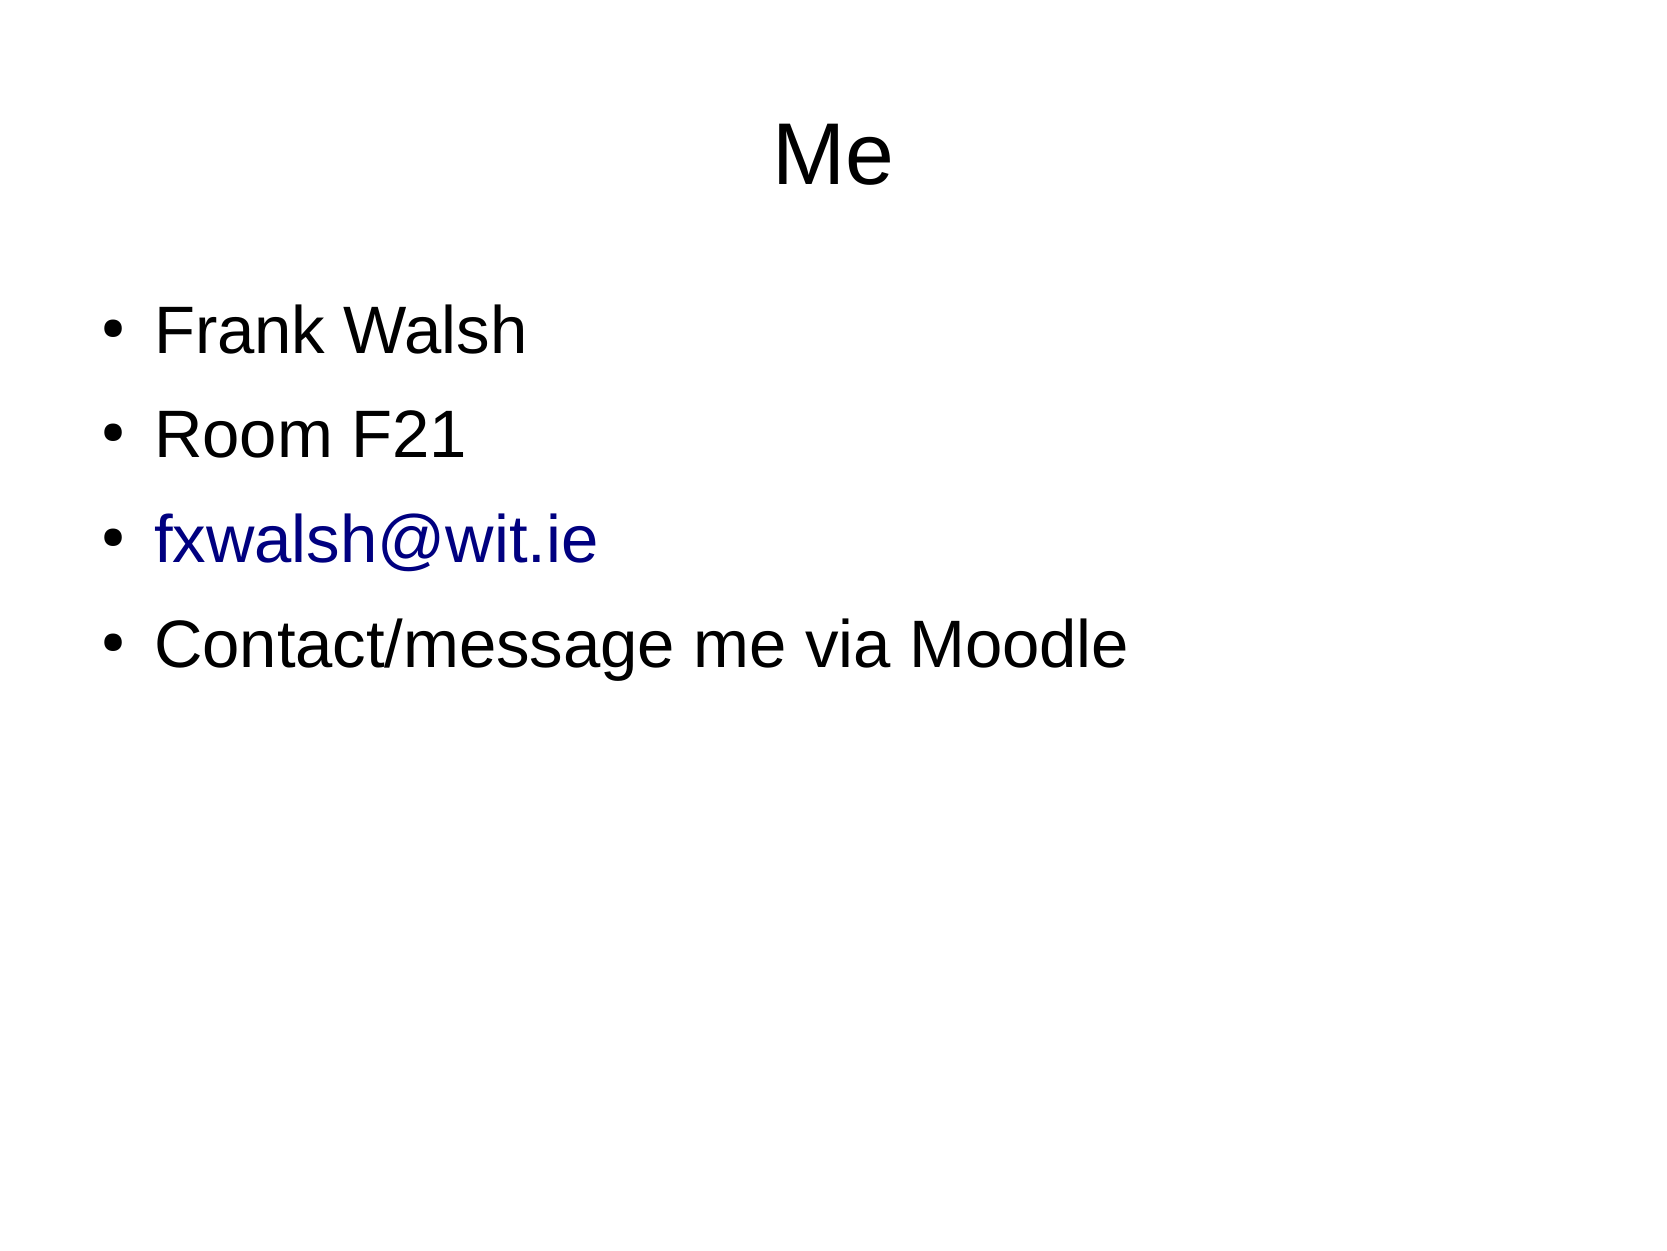

# Me
Frank Walsh
Room F21
fxwalsh@wit.ie
Contact/message me via Moodle